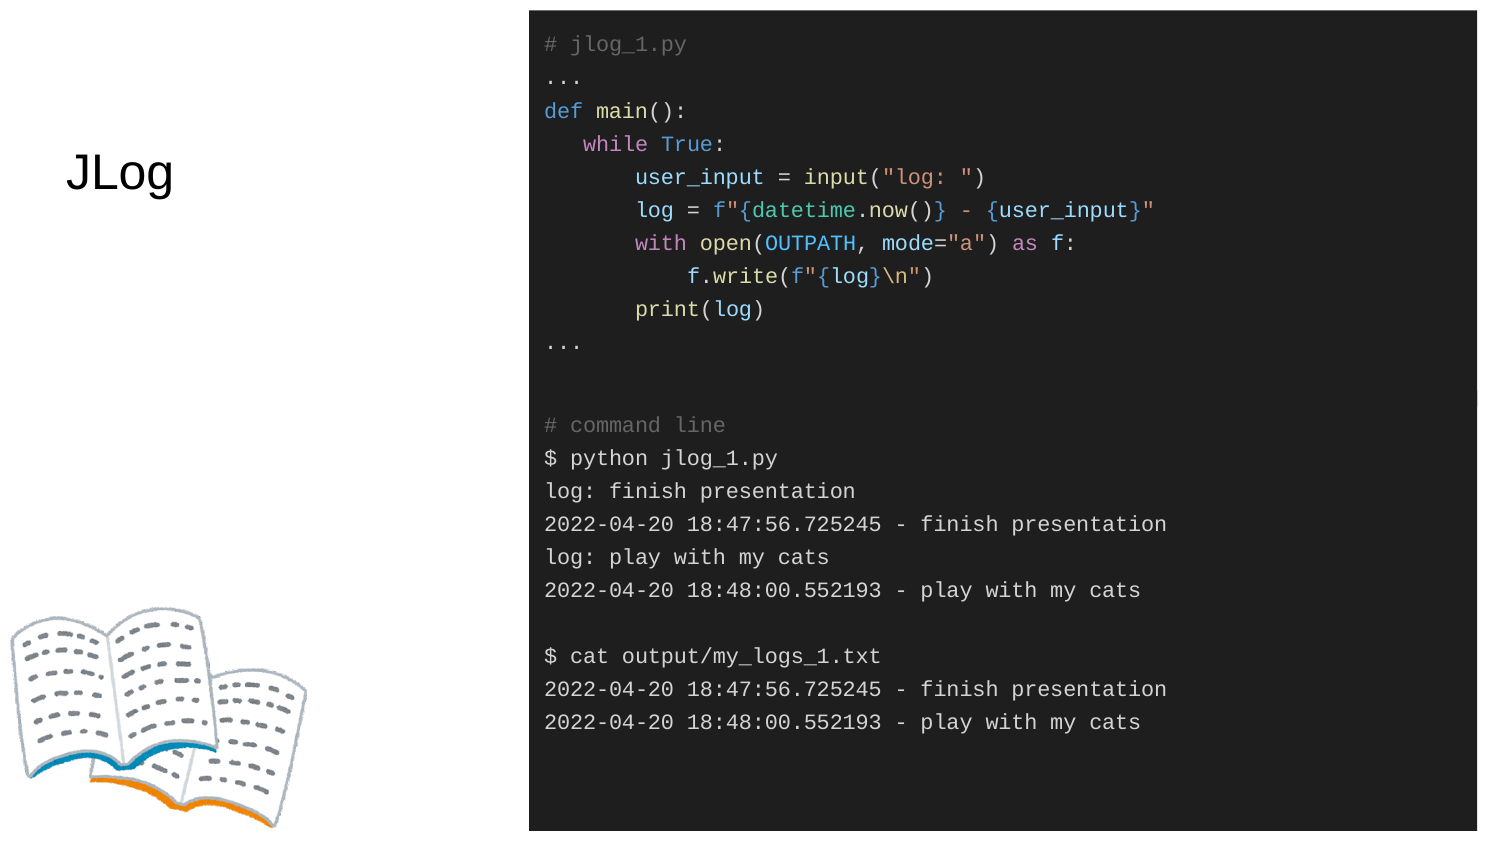

# jlog_1.py
...
def main():
 while True:
 user_input = input("log: ")
 log = f"{datetime.now()} - {user_input}"
 with open(OUTPATH, mode="a") as f:
 f.write(f"{log}\n")
 print(log)
...
# JLog
# command line
$ python jlog_1.py
log: finish presentation
2022-04-20 18:47:56.725245 - finish presentation
log: play with my cats
2022-04-20 18:48:00.552193 - play with my cats
$ cat output/my_logs_1.txt
2022-04-20 18:47:56.725245 - finish presentation
2022-04-20 18:48:00.552193 - play with my cats